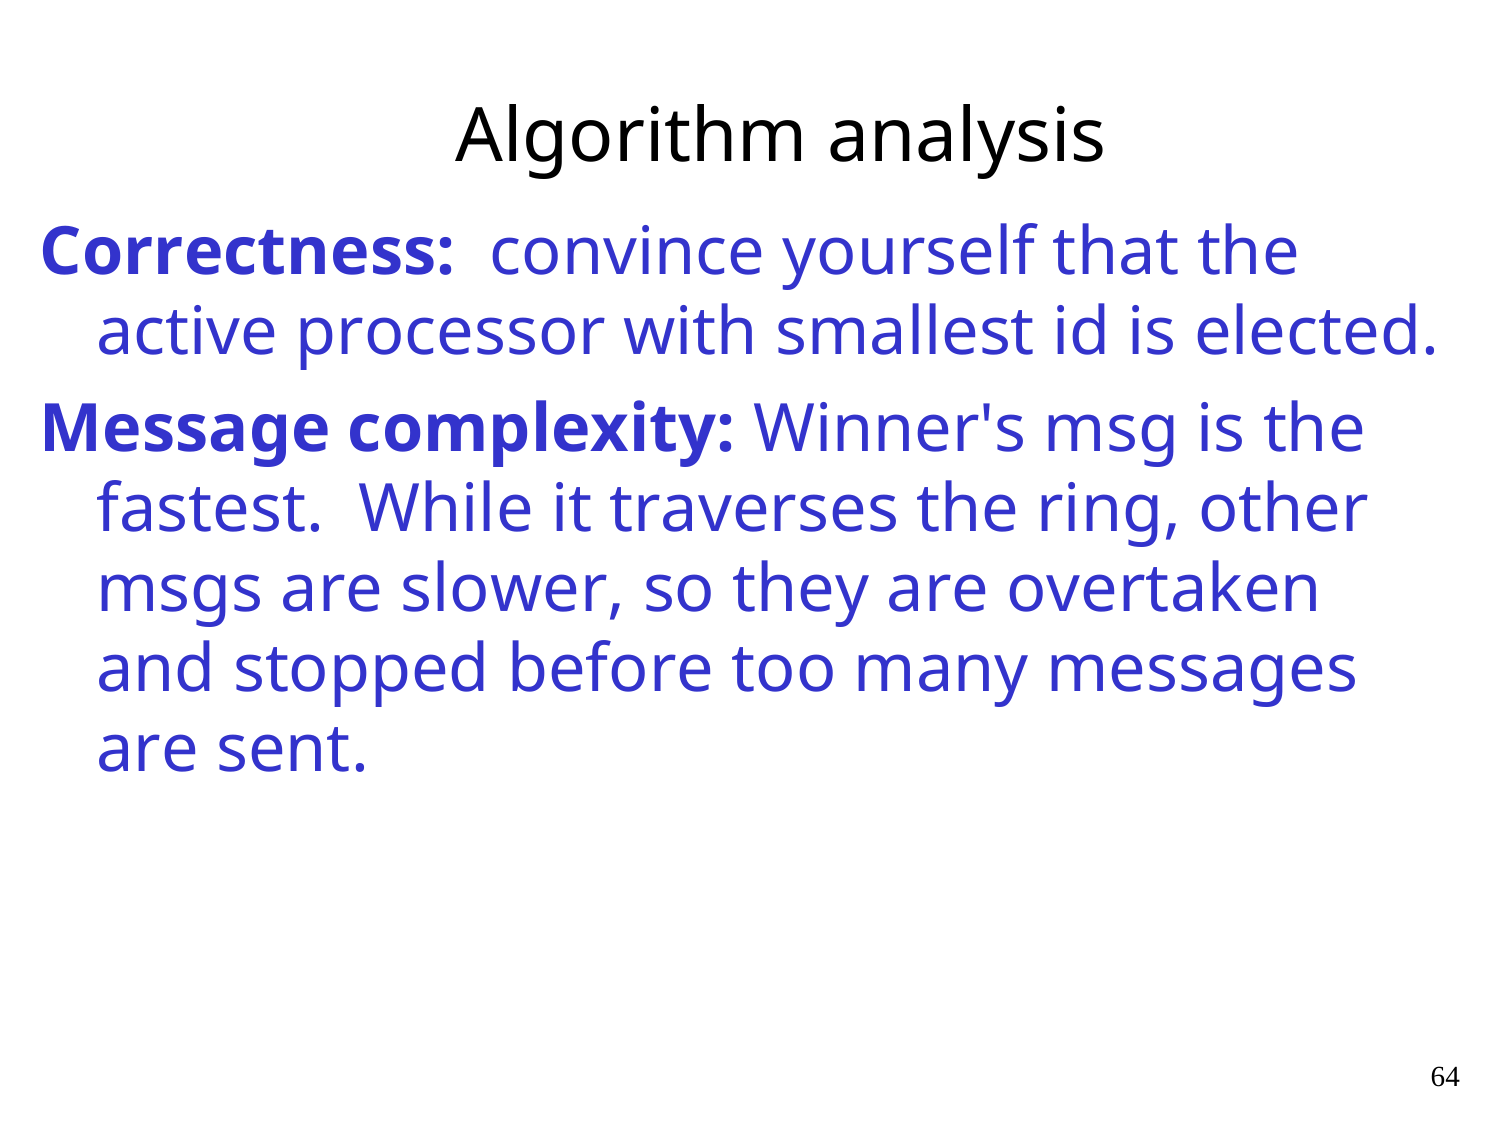

# Algorithm analysis
Correctness: convince yourself that the active processor with smallest id is elected.
Message complexity: Winner's msg is the fastest. While it traverses the ring, other msgs are slower, so they are overtaken and stopped before too many messages are sent.